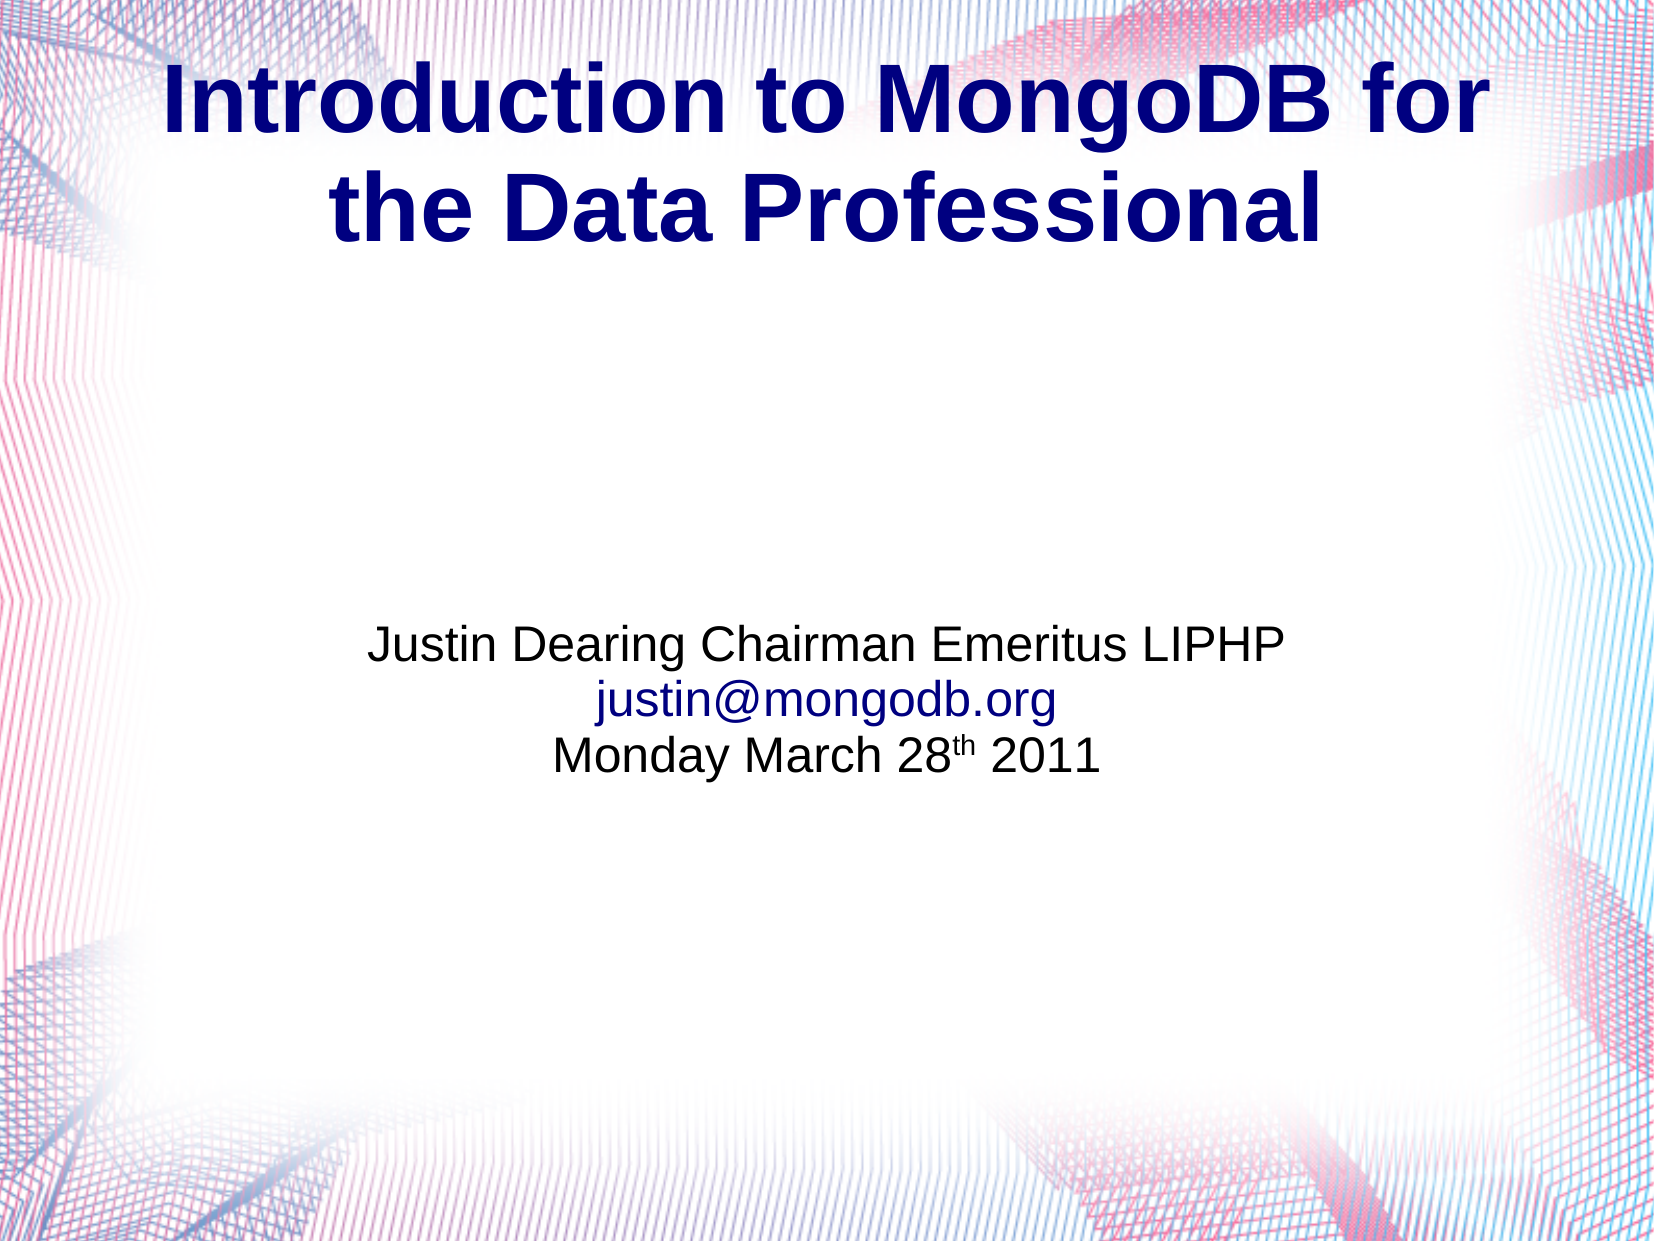

# Introduction to MongoDB for the Data Professional
Justin Dearing Chairman Emeritus LIPHP
justin@mongodb.org
Monday March 28th 2011